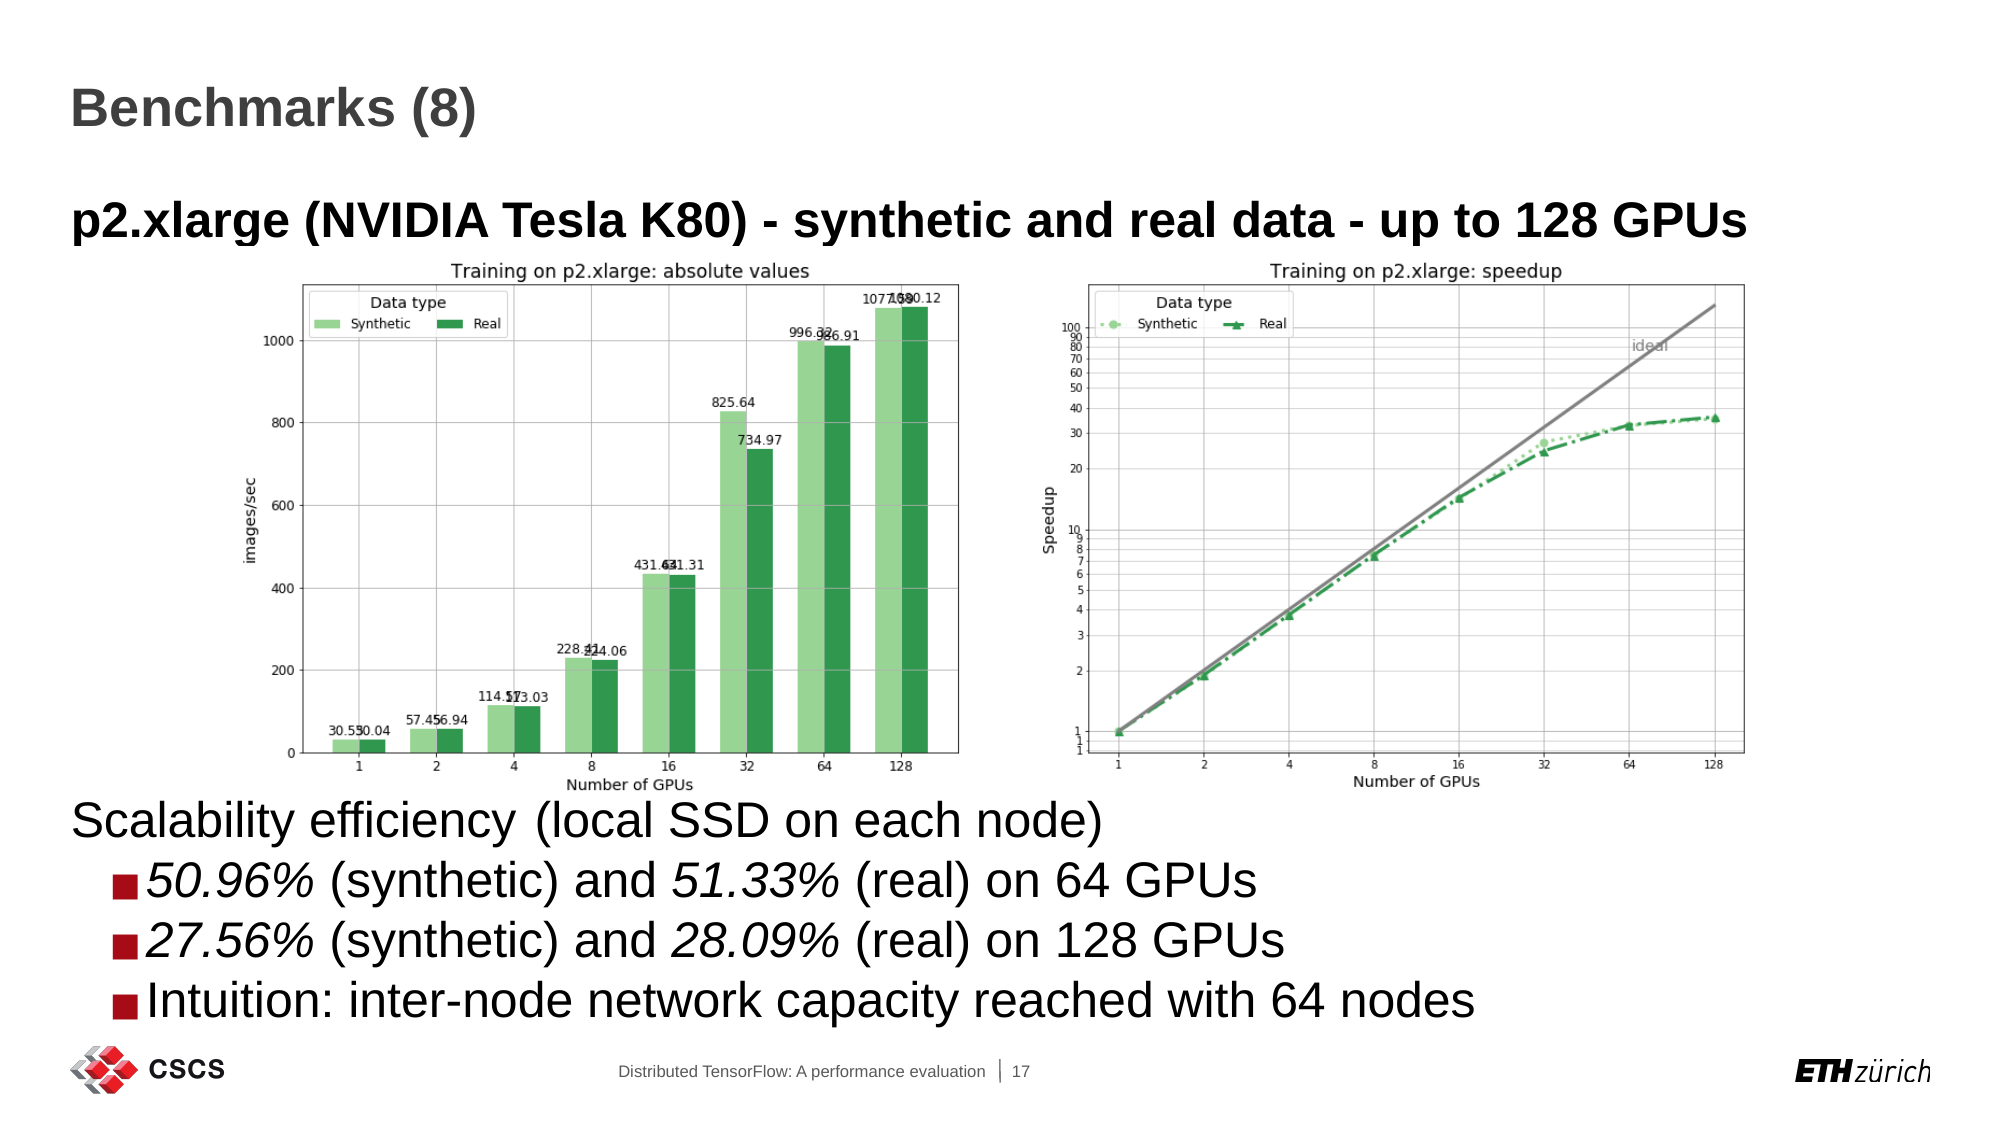

# Benchmarks (8)
p2.xlarge (NVIDIA Tesla K80) - synthetic and real data - up to 128 GPUs
Scalability efficiency	 (local SSD on each node)
50.96% (synthetic) and 51.33% (real) on 64 GPUs
27.56% (synthetic) and 28.09% (real) on 128 GPUs
Intuition: inter-node network capacity reached with 64 nodes
Distributed TensorFlow: A performance evaluation